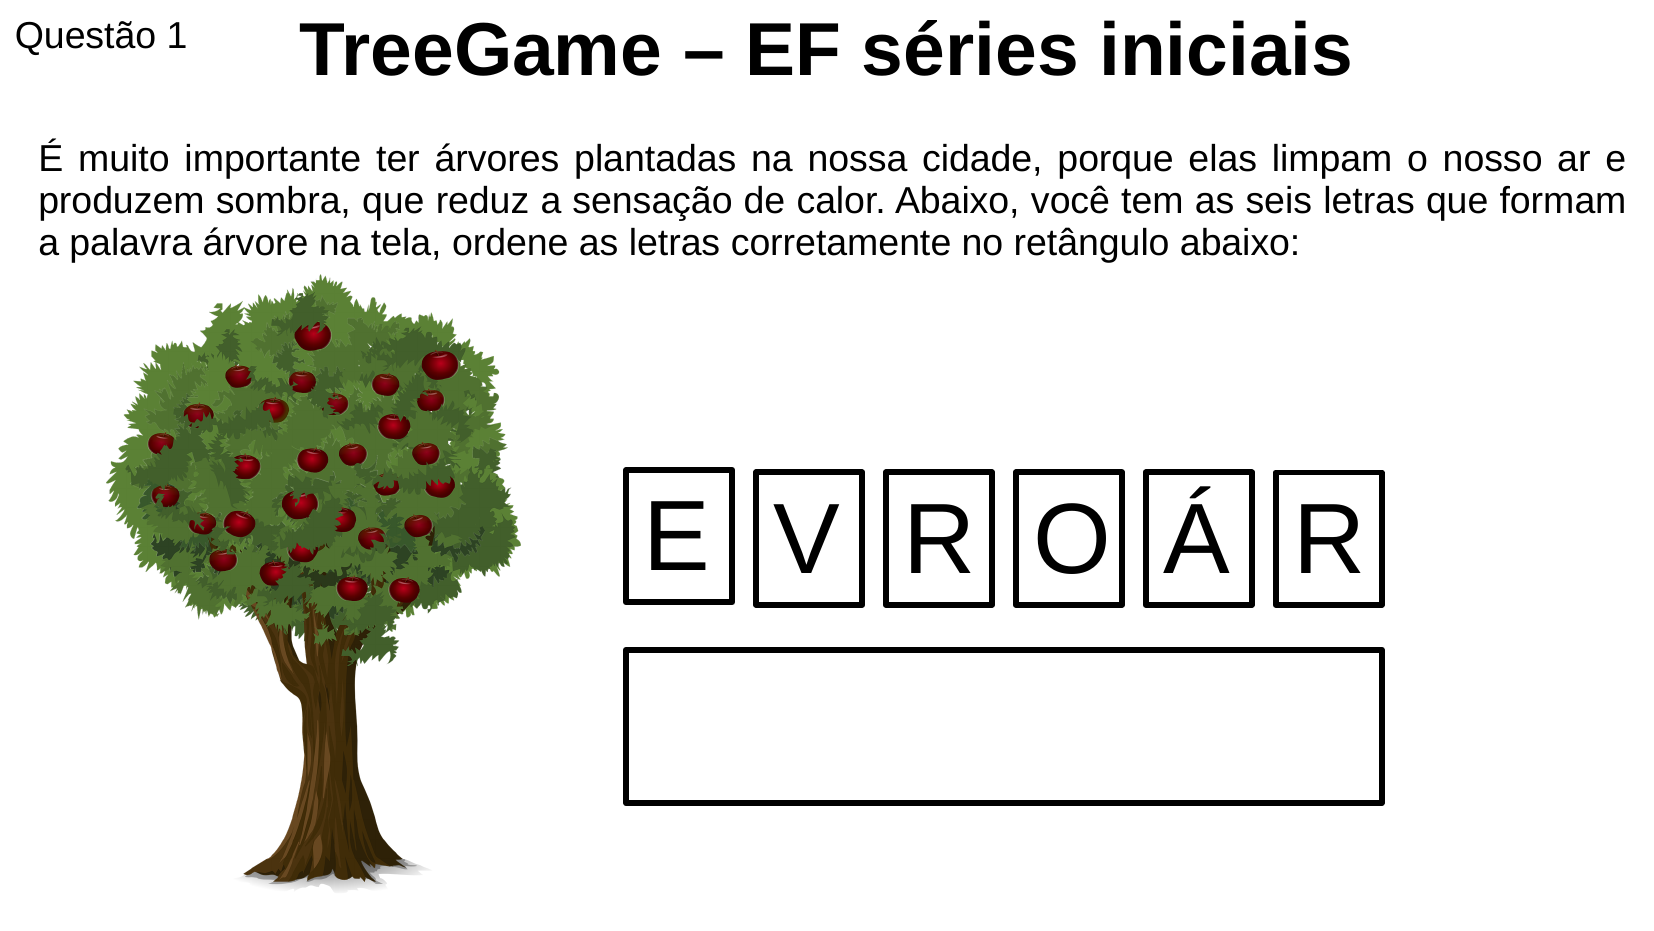

# TreeGame – EF séries iniciais
Questão 1
É muito importante ter árvores plantadas na nossa cidade, porque elas limpam o nosso ar e produzem sombra, que reduz a sensação de calor. Abaixo, você tem as seis letras que formam a palavra árvore na tela, ordene as letras corretamente no retângulo abaixo:
E
V
R
O
Á
R